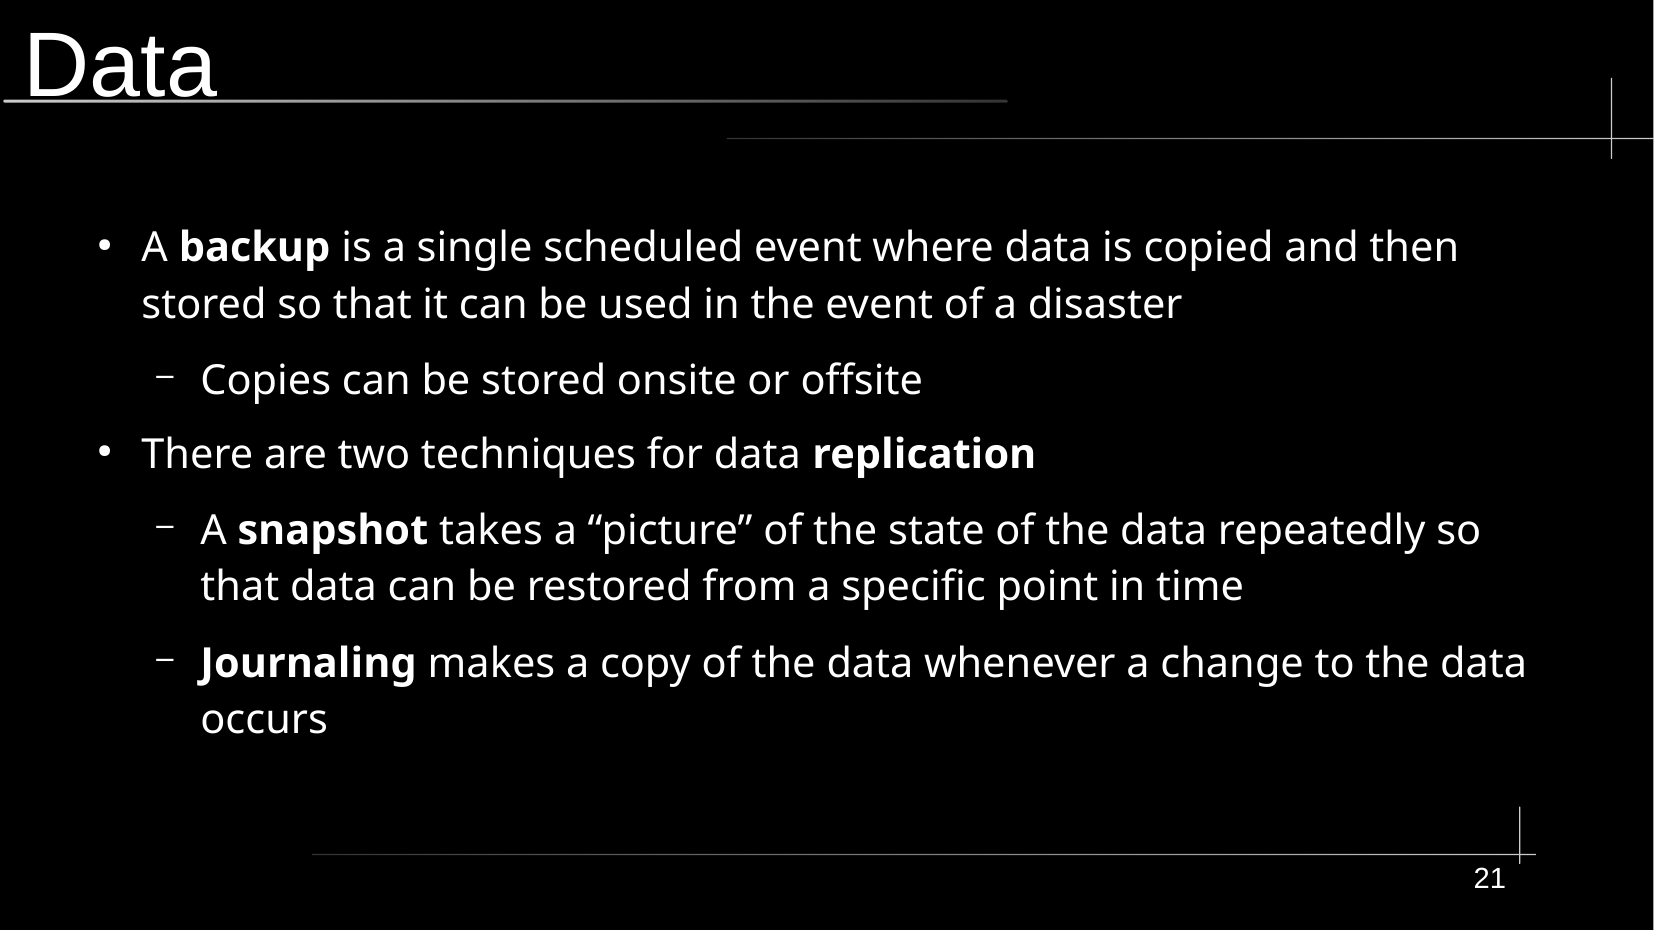

# Data
A backup is a single scheduled event where data is copied and then stored so that it can be used in the event of a disaster
Copies can be stored onsite or offsite
There are two techniques for data replication
A snapshot takes a “picture” of the state of the data repeatedly so that data can be restored from a specific point in time
Journaling makes a copy of the data whenever a change to the data occurs
21